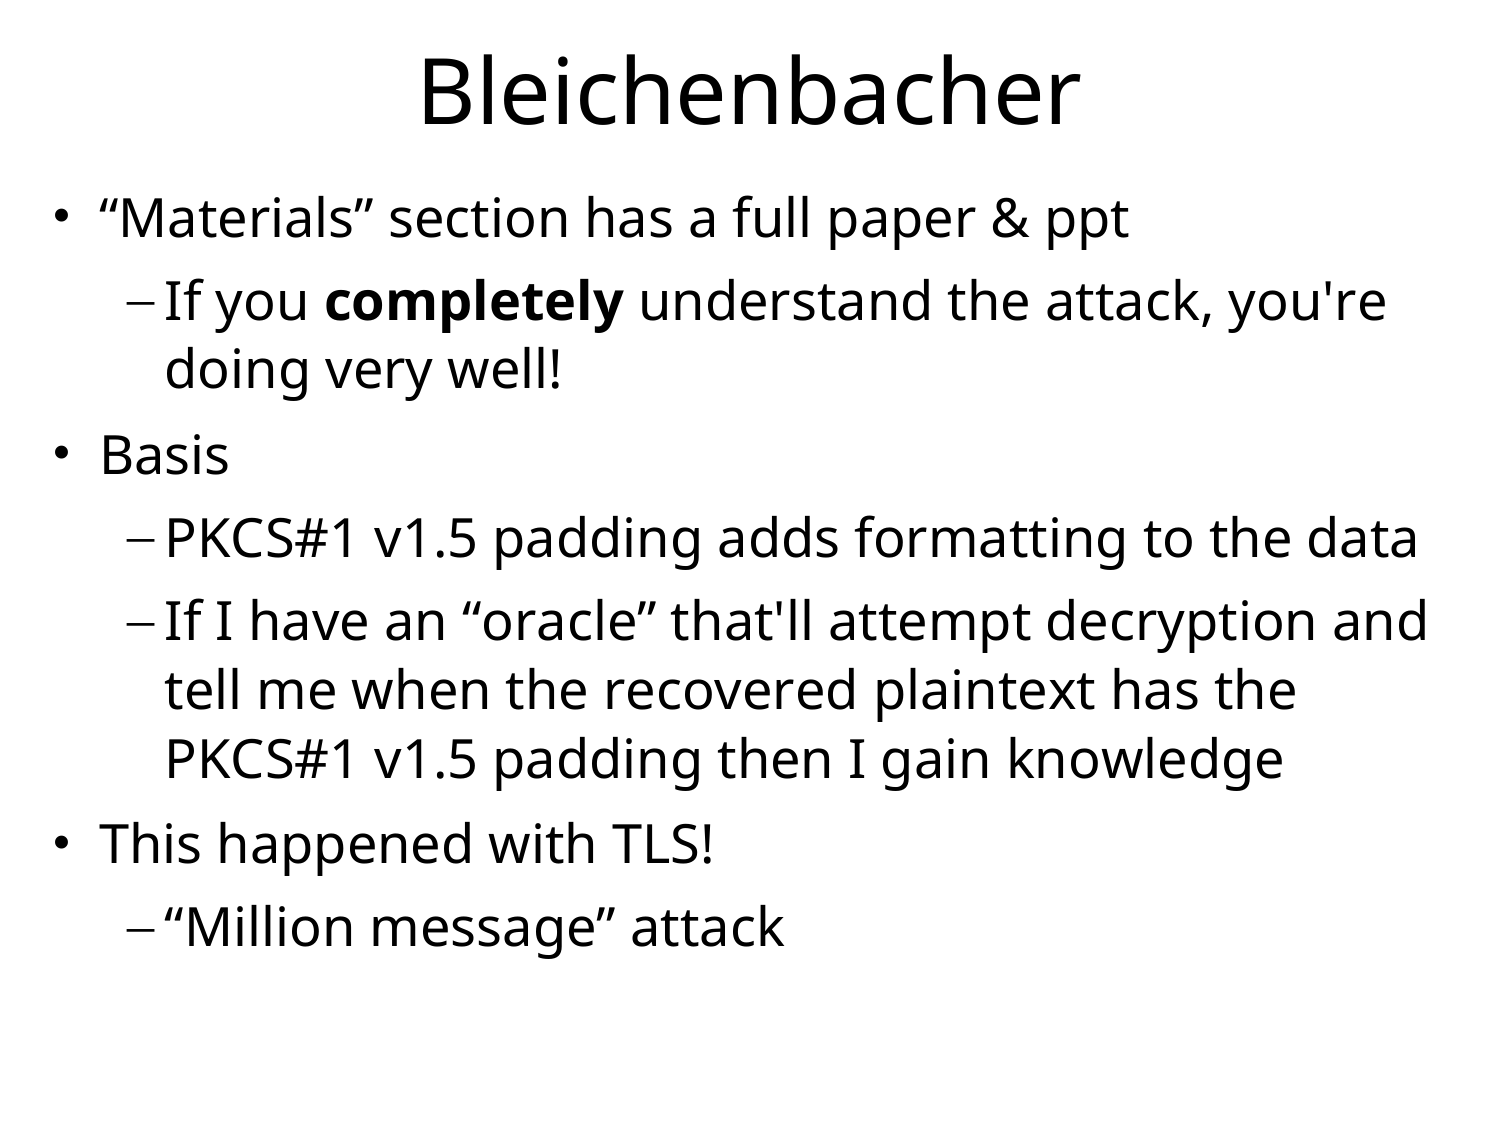

Bleichenbacher
“Materials” section has a full paper & ppt
If you completely understand the attack, you're doing very well!
Basis
PKCS#1 v1.5 padding adds formatting to the data
If I have an “oracle” that'll attempt decryption and tell me when the recovered plaintext has the PKCS#1 v1.5 padding then I gain knowledge
This happened with TLS!
“Million message” attack